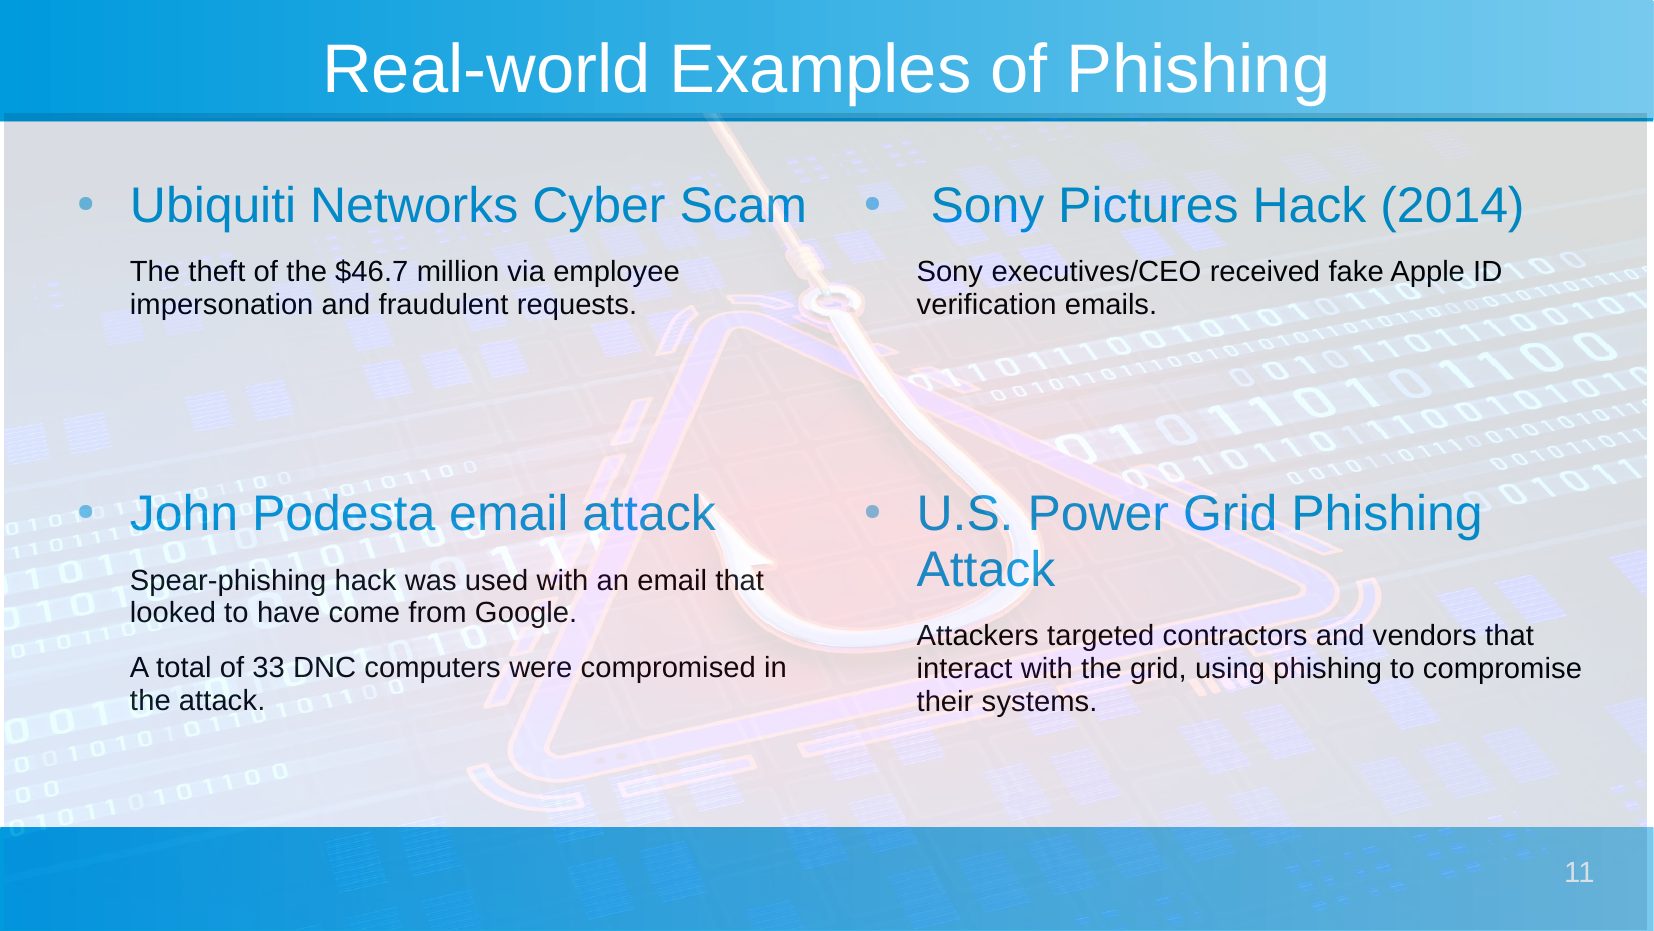

# Real-world Examples of Phishing
Ubiquiti Networks Cyber Scam
The theft of the $46.7 million via employee impersonation and fraudulent requests.
 Sony Pictures Hack (2014)
Sony executives/CEO received fake Apple ID verification emails.
John Podesta email attack
Spear-phishing hack was used with an email that looked to have come from Google.
A total of 33 DNC computers were compromised in the attack.
U.S. Power Grid Phishing Attack
Attackers targeted contractors and vendors that interact with the grid, using phishing to compromise their systems.
11